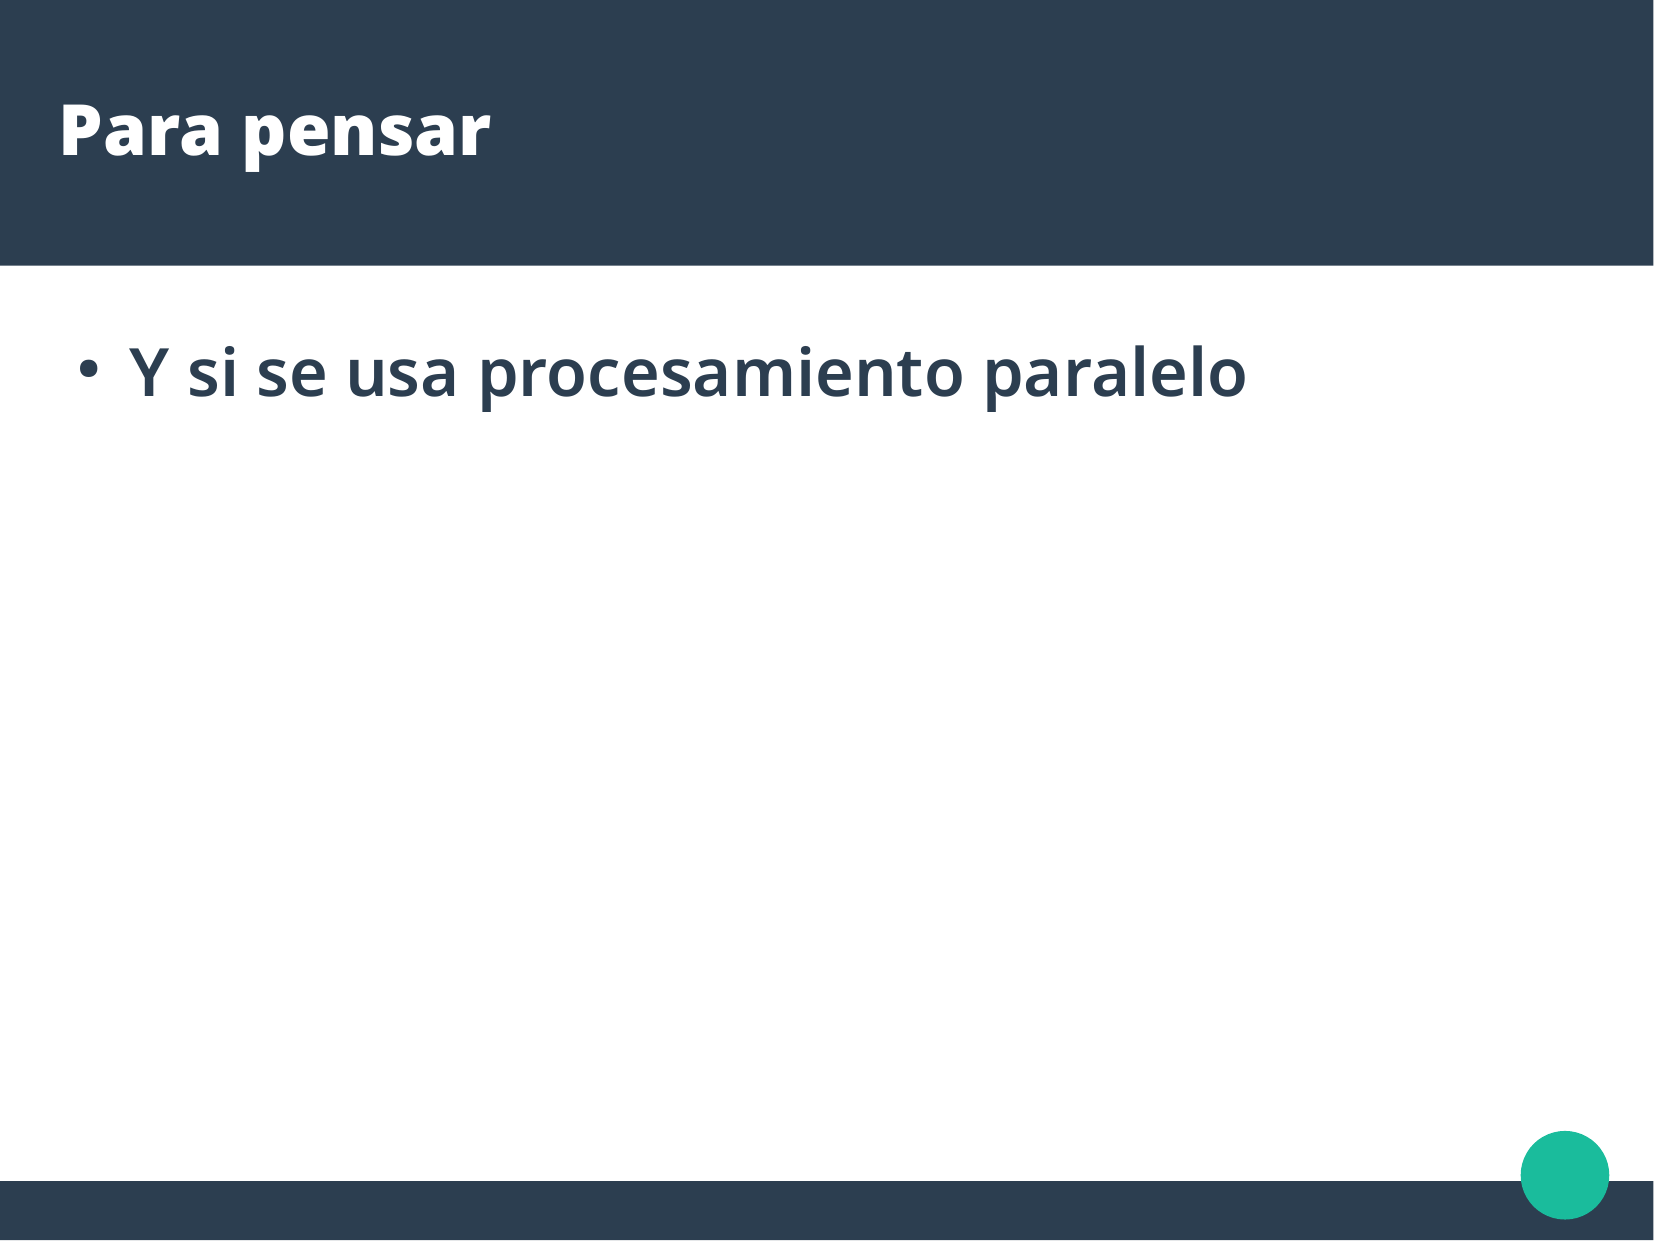

# Para pensar
Y si se usa procesamiento paralelo